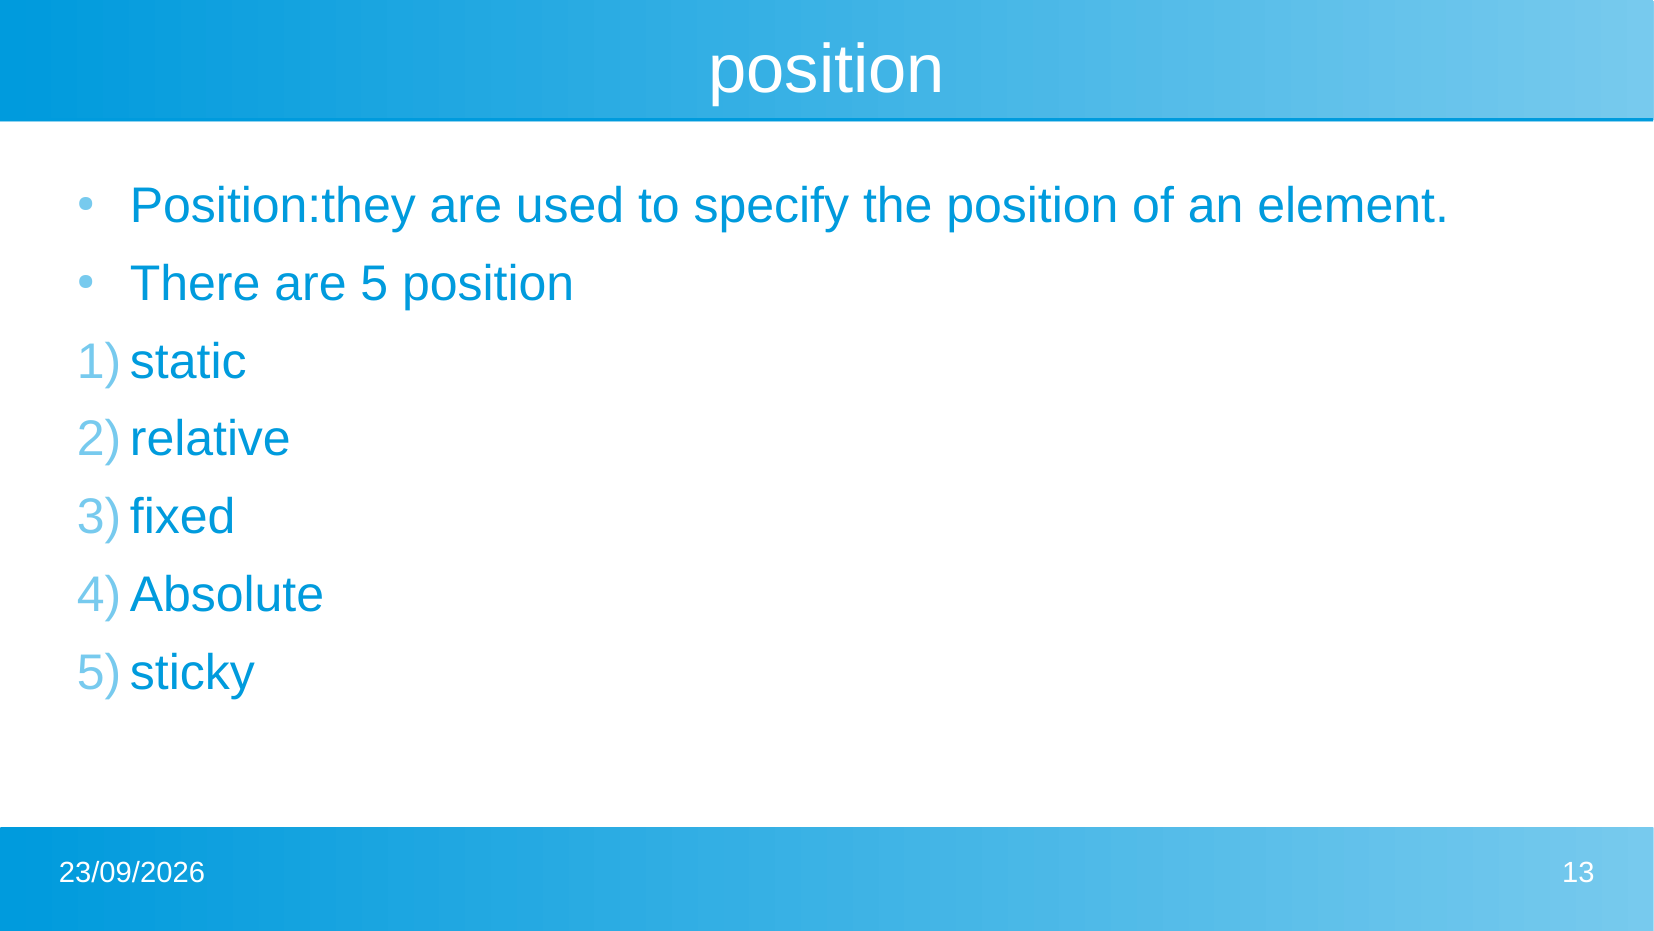

# position
Position:they are used to specify the position of an element.
There are 5 position
static
relative
fixed
Absolute
sticky
13